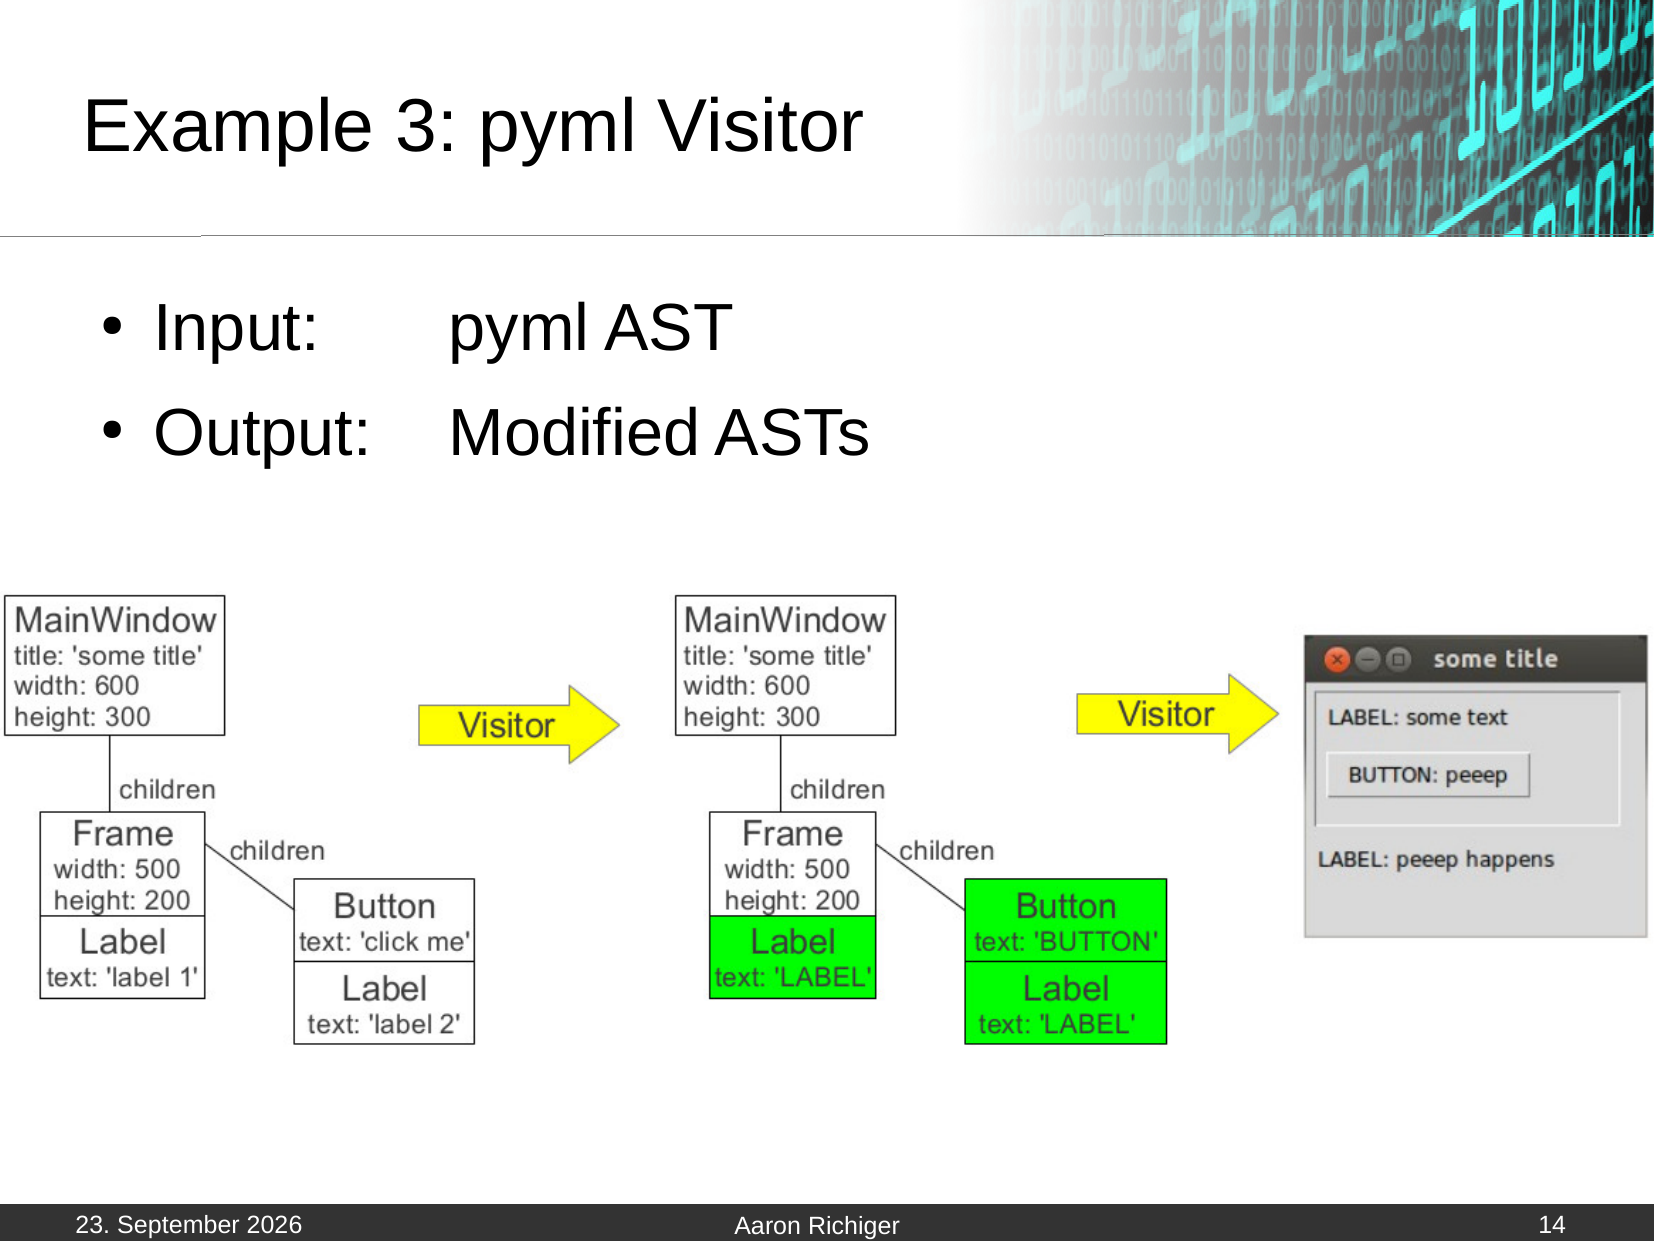

Example 3: pyml Visitor
# Input: 		pyml AST
Output:		Modified ASTs
14
Aaron Richiger